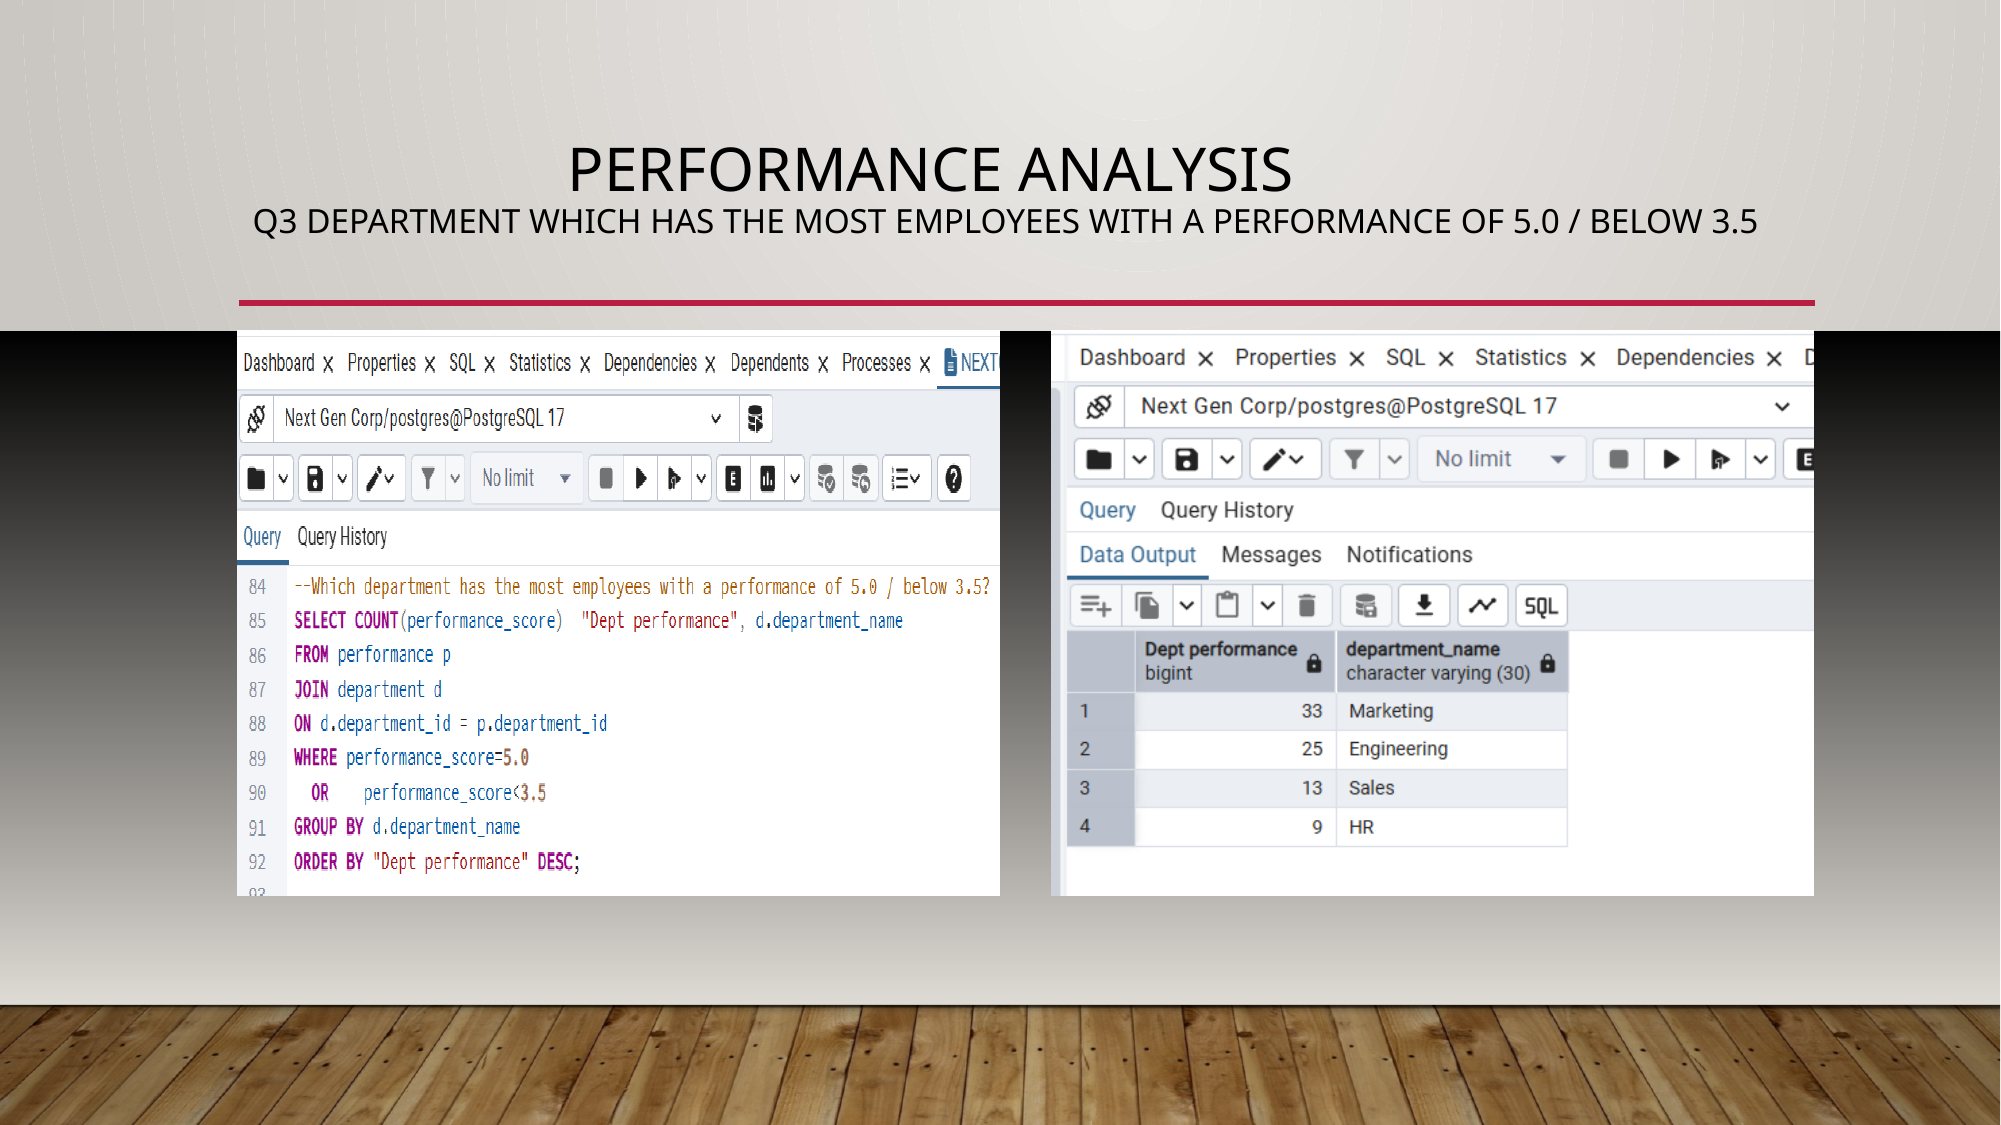

# Performance Analysis q3 Department WHICH HAS the most employees with a performance of 5.0 / below 3.5